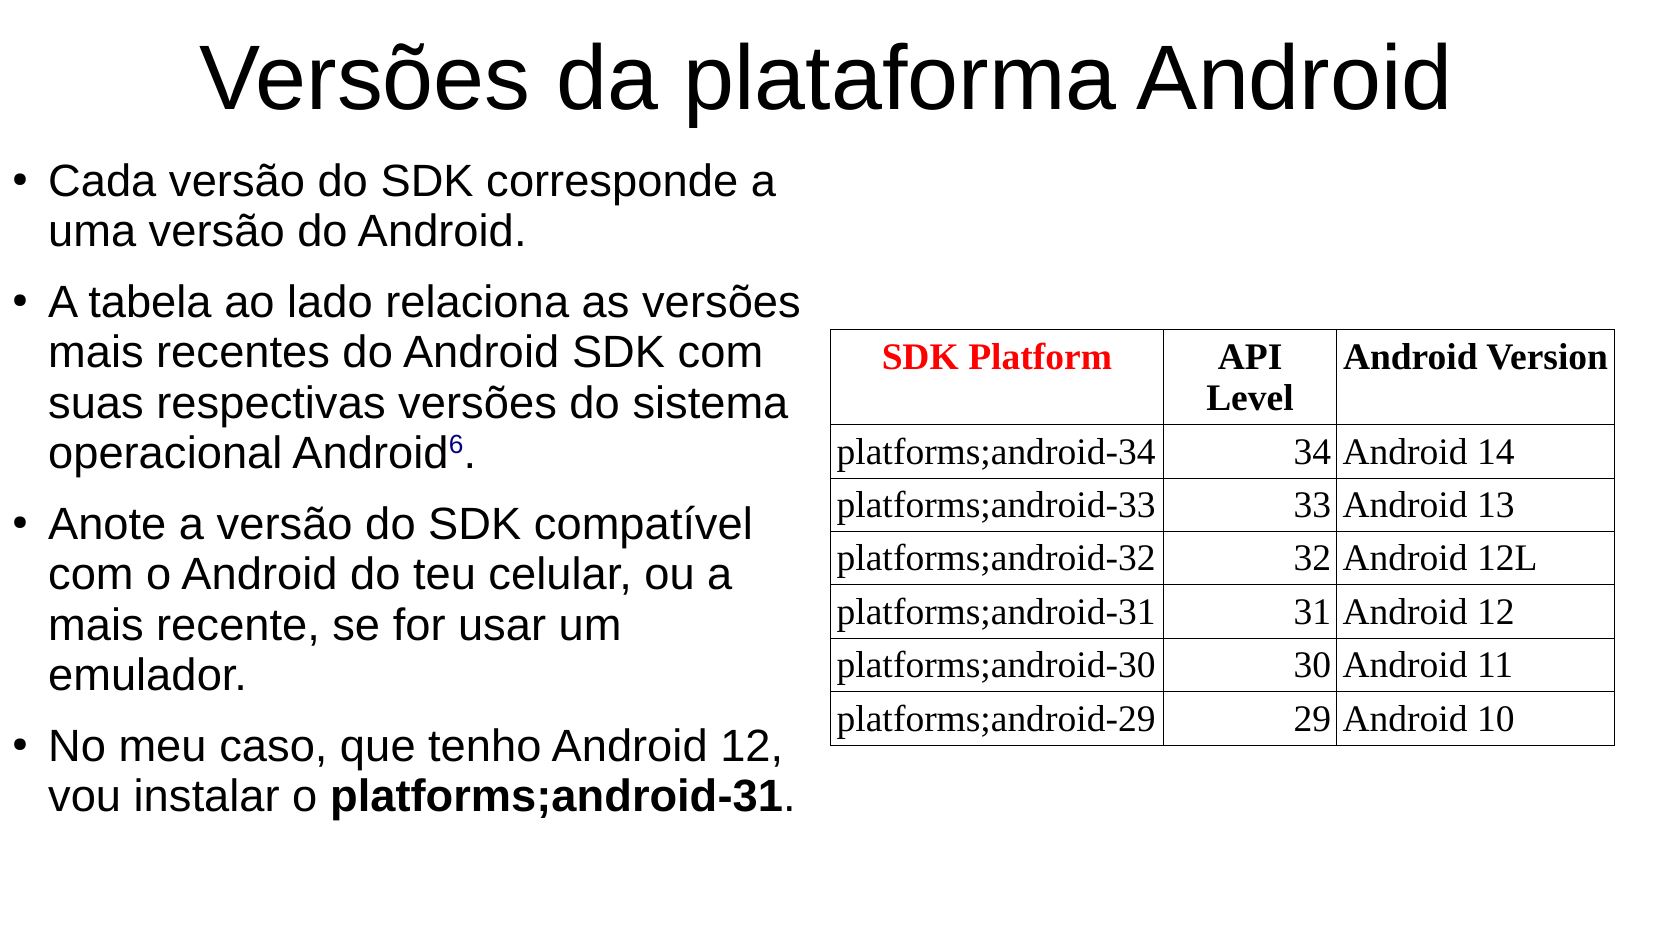

Versões da plataforma Android
# Cada versão do SDK corresponde a uma versão do Android.
A tabela ao lado relaciona as versões mais recentes do Android SDK com suas respectivas versões do sistema operacional Android6.
Anote a versão do SDK compatível com o Android do teu celular, ou a mais recente, se for usar um emulador.
No meu caso, que tenho Android 12, vou instalar o platforms;android-31.
| SDK Platform | API Level | Android Version |
| --- | --- | --- |
| platforms;android-34 | 34 | Android 14 |
| platforms;android-33 | 33 | Android 13 |
| platforms;android-32 | 32 | Android 12L |
| platforms;android-31 | 31 | Android 12 |
| platforms;android-30 | 30 | Android 11 |
| platforms;android-29 | 29 | Android 10 |